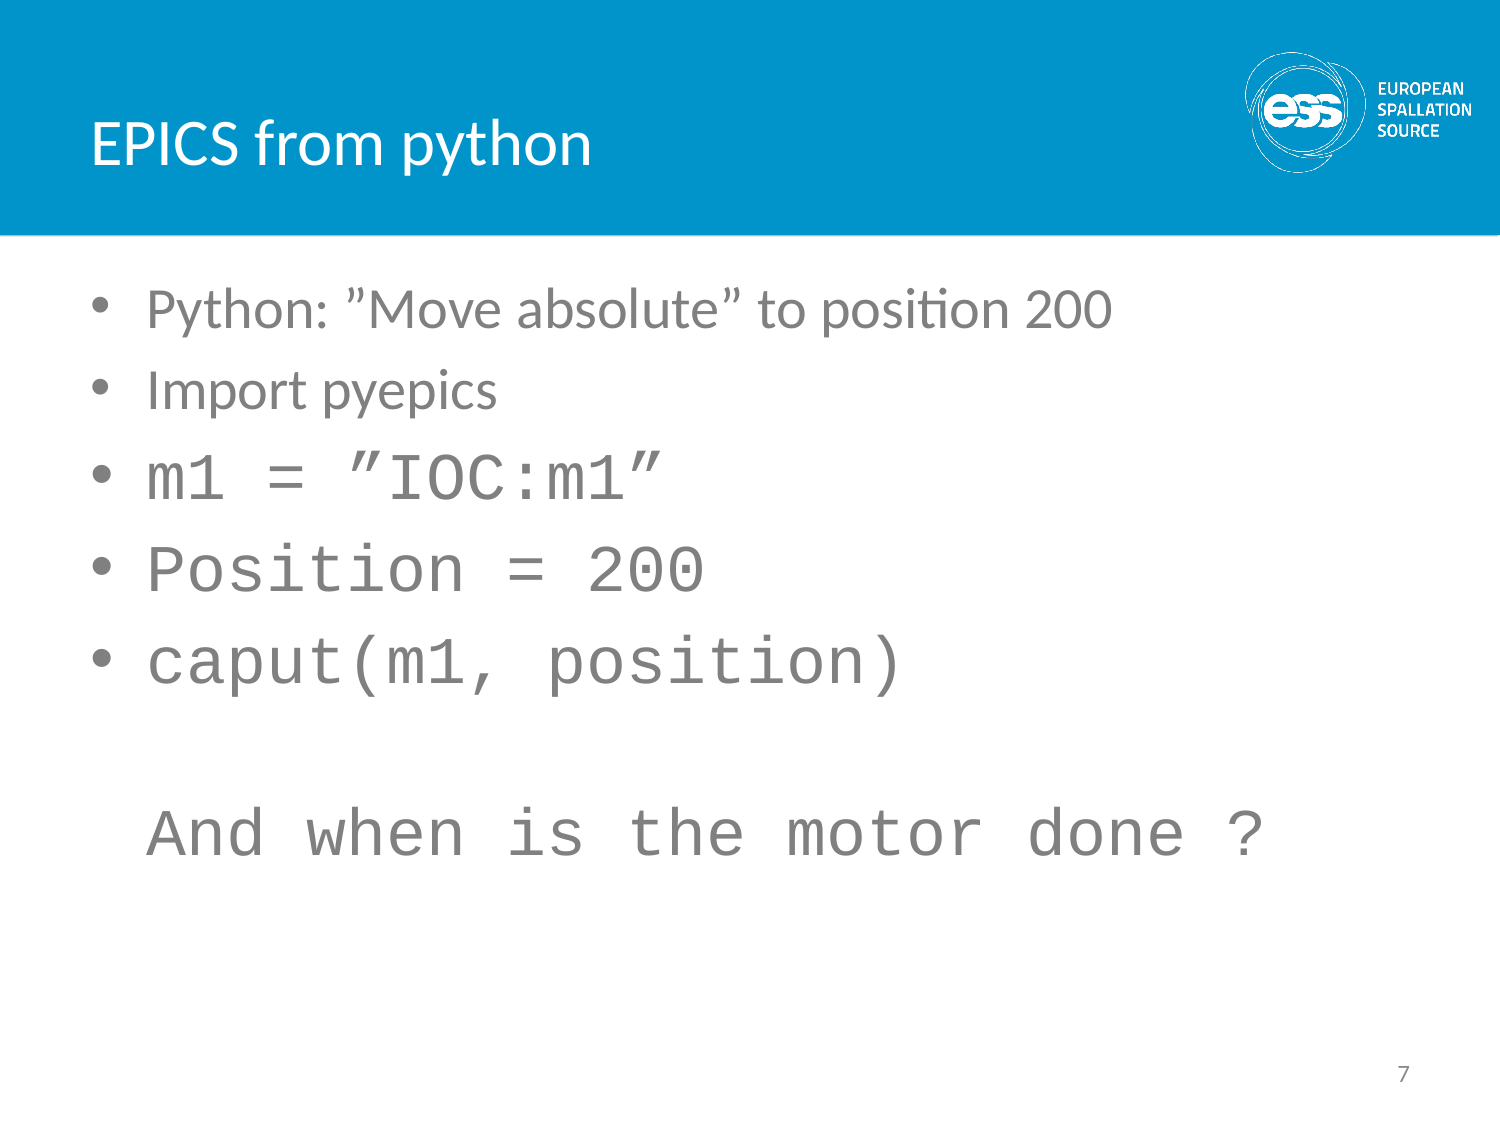

# EPICS from python
Python: ”Move absolute” to position 200
Import pyepics
m1 = ”IOC:m1”
Position = 200
caput(m1, position)
And when is the motor done ?